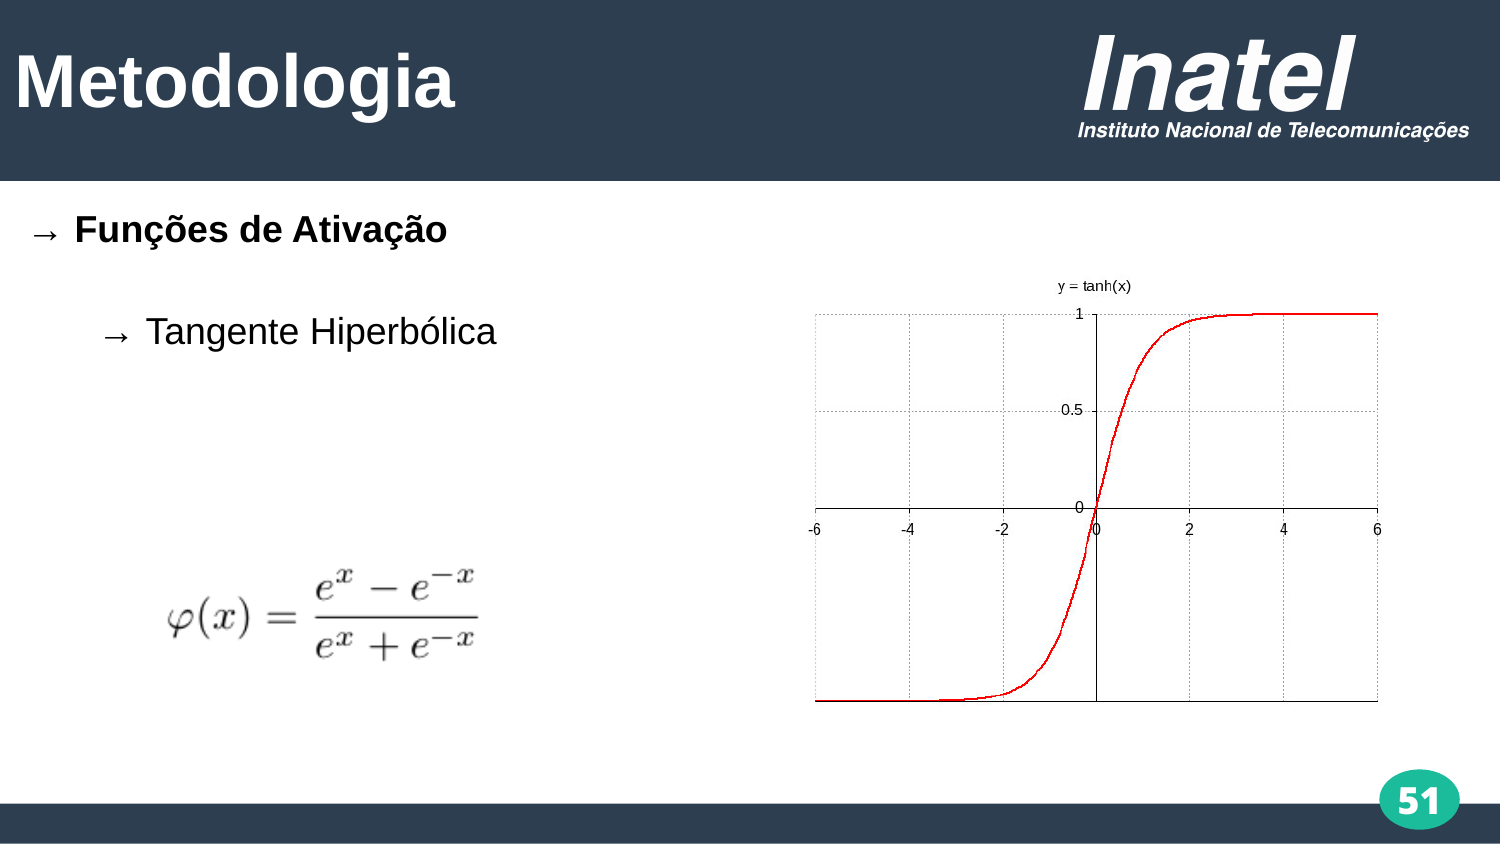

Metodologia
→ Funções de Ativação
→ Tangente Hiperbólica
51